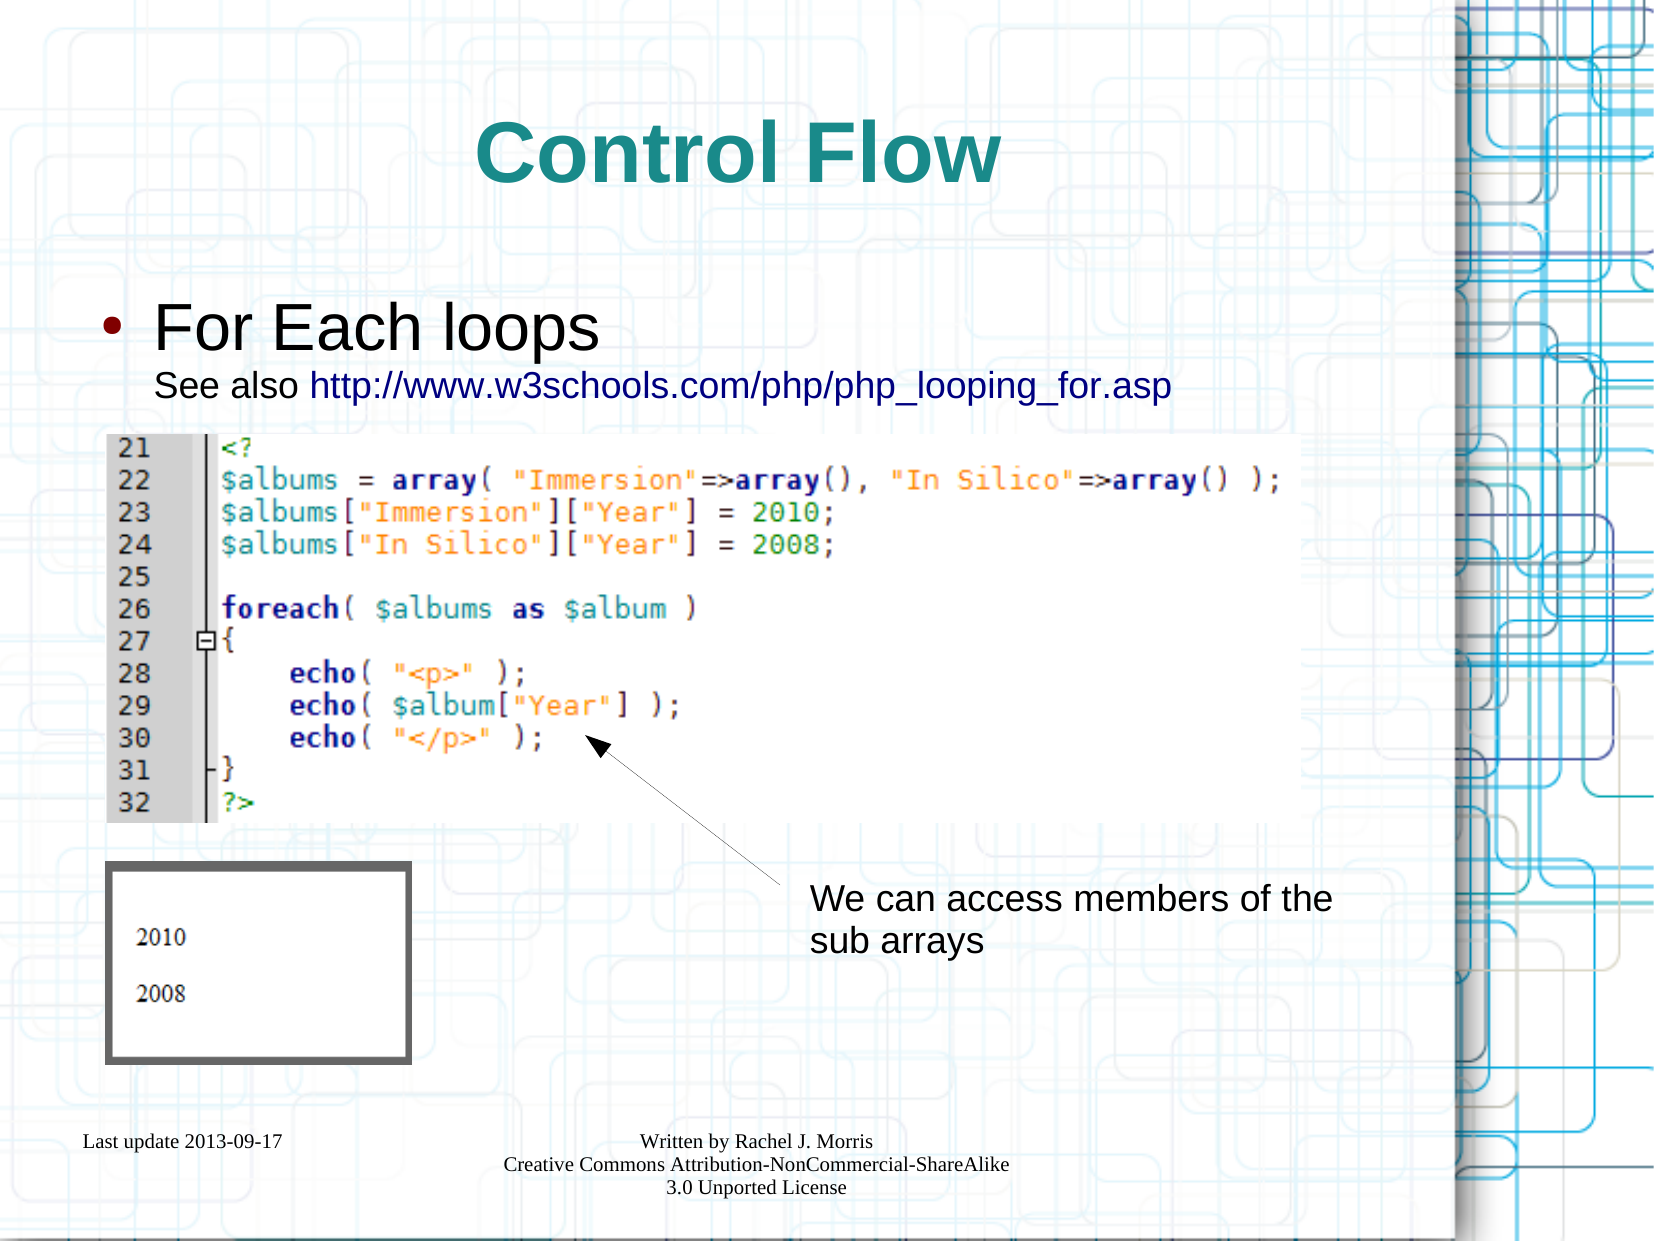

# Control Flow
For Each loops
See also http://www.w3schools.com/php/php_looping_for.asp
We can access members of the sub arrays